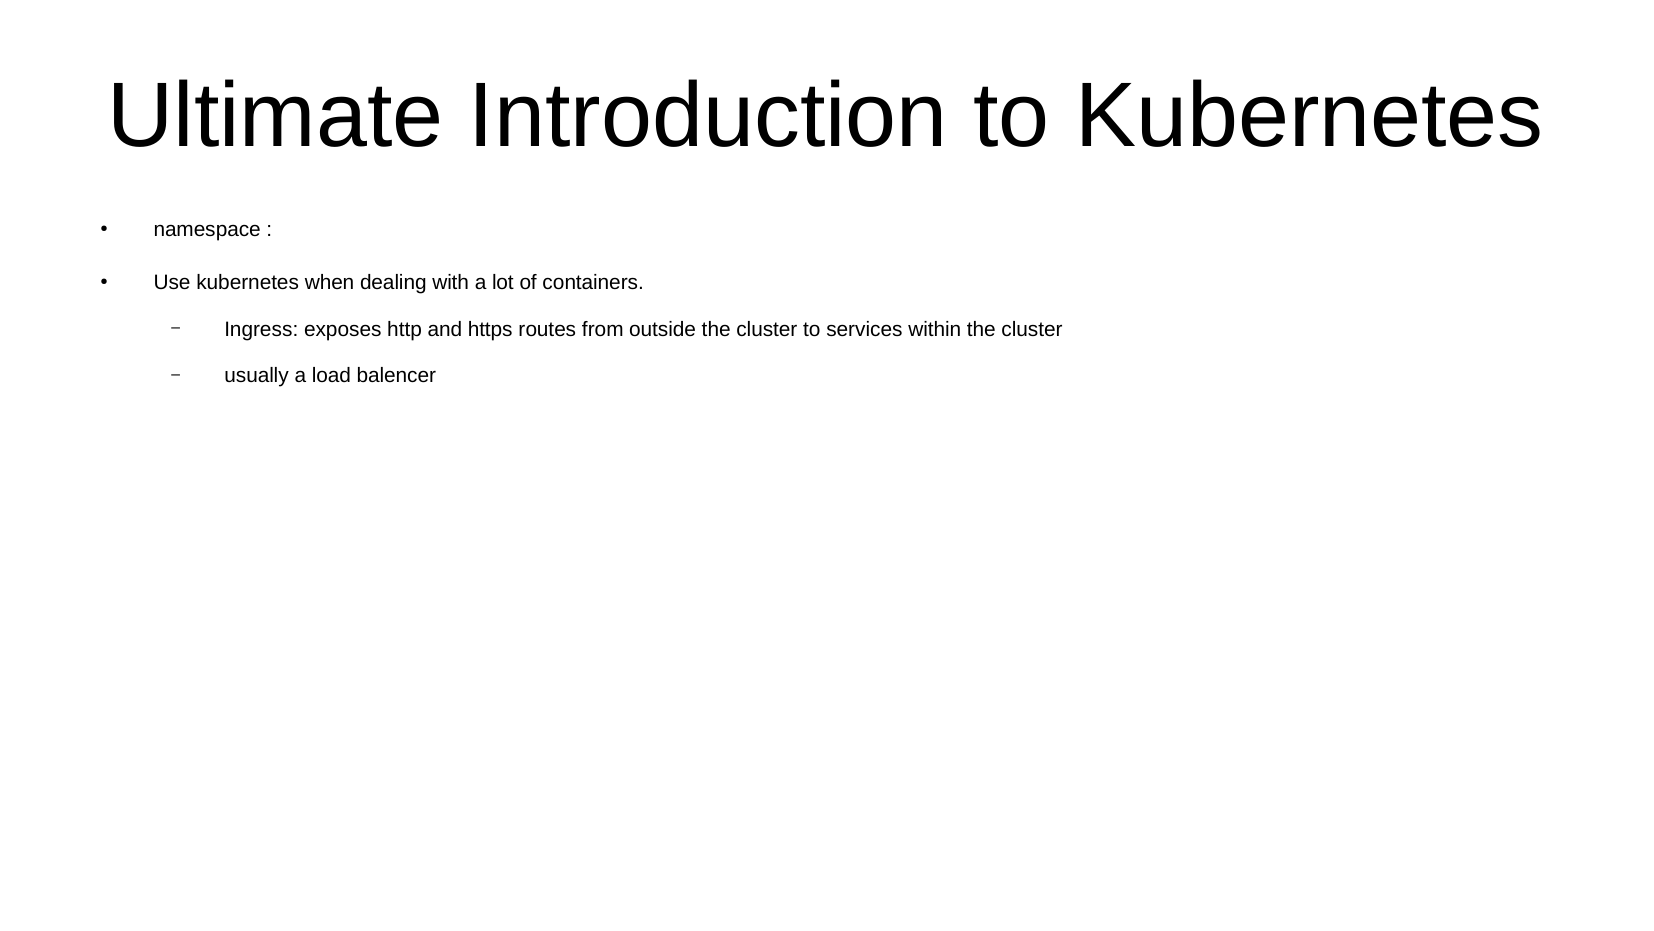

# Ultimate Introduction to Kubernetes
namespace :
Use kubernetes when dealing with a lot of containers.
Ingress: exposes http and https routes from outside the cluster to services within the cluster
usually a load balencer